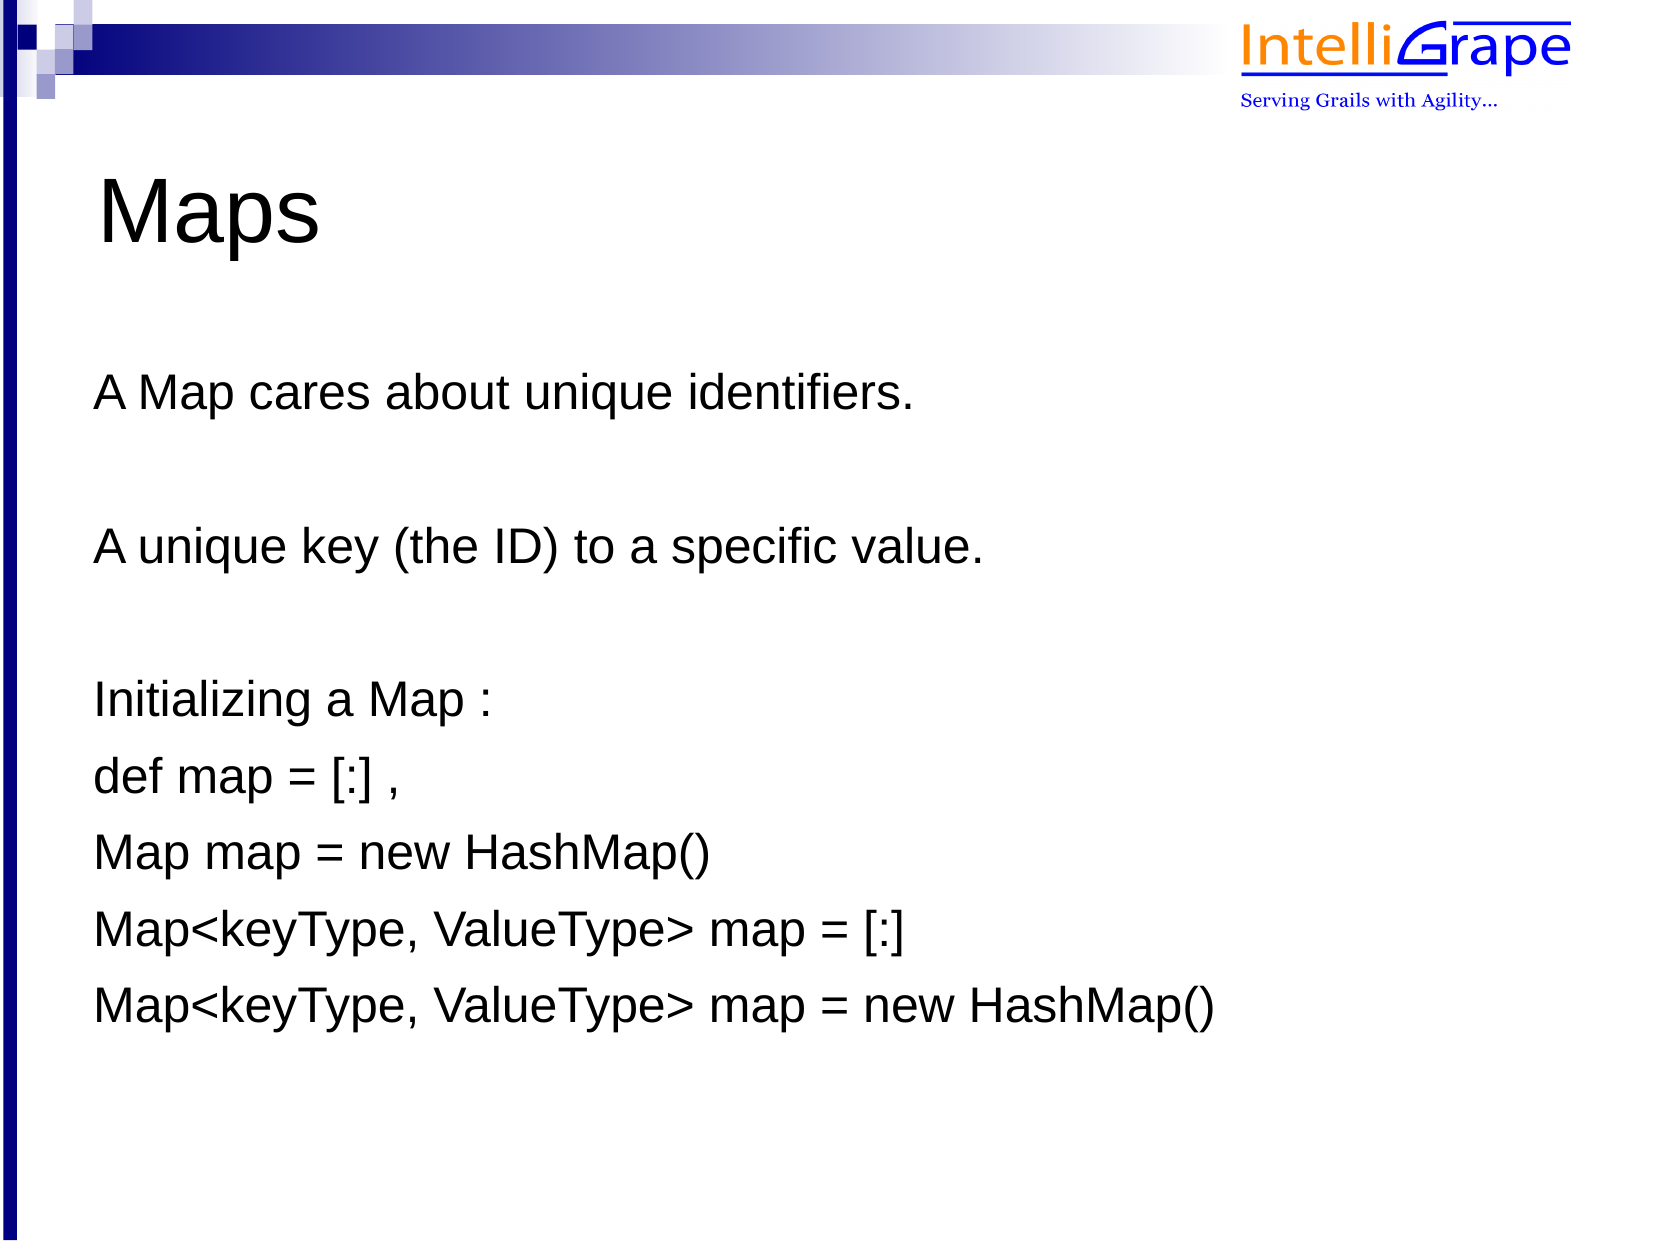

# Maps
A Map cares about unique identifiers.
A unique key (the ID) to a specific value.
Initializing a Map :
def map = [:] ,
Map map = new HashMap()
Map<keyType, ValueType> map = [:]
Map<keyType, ValueType> map = new HashMap()